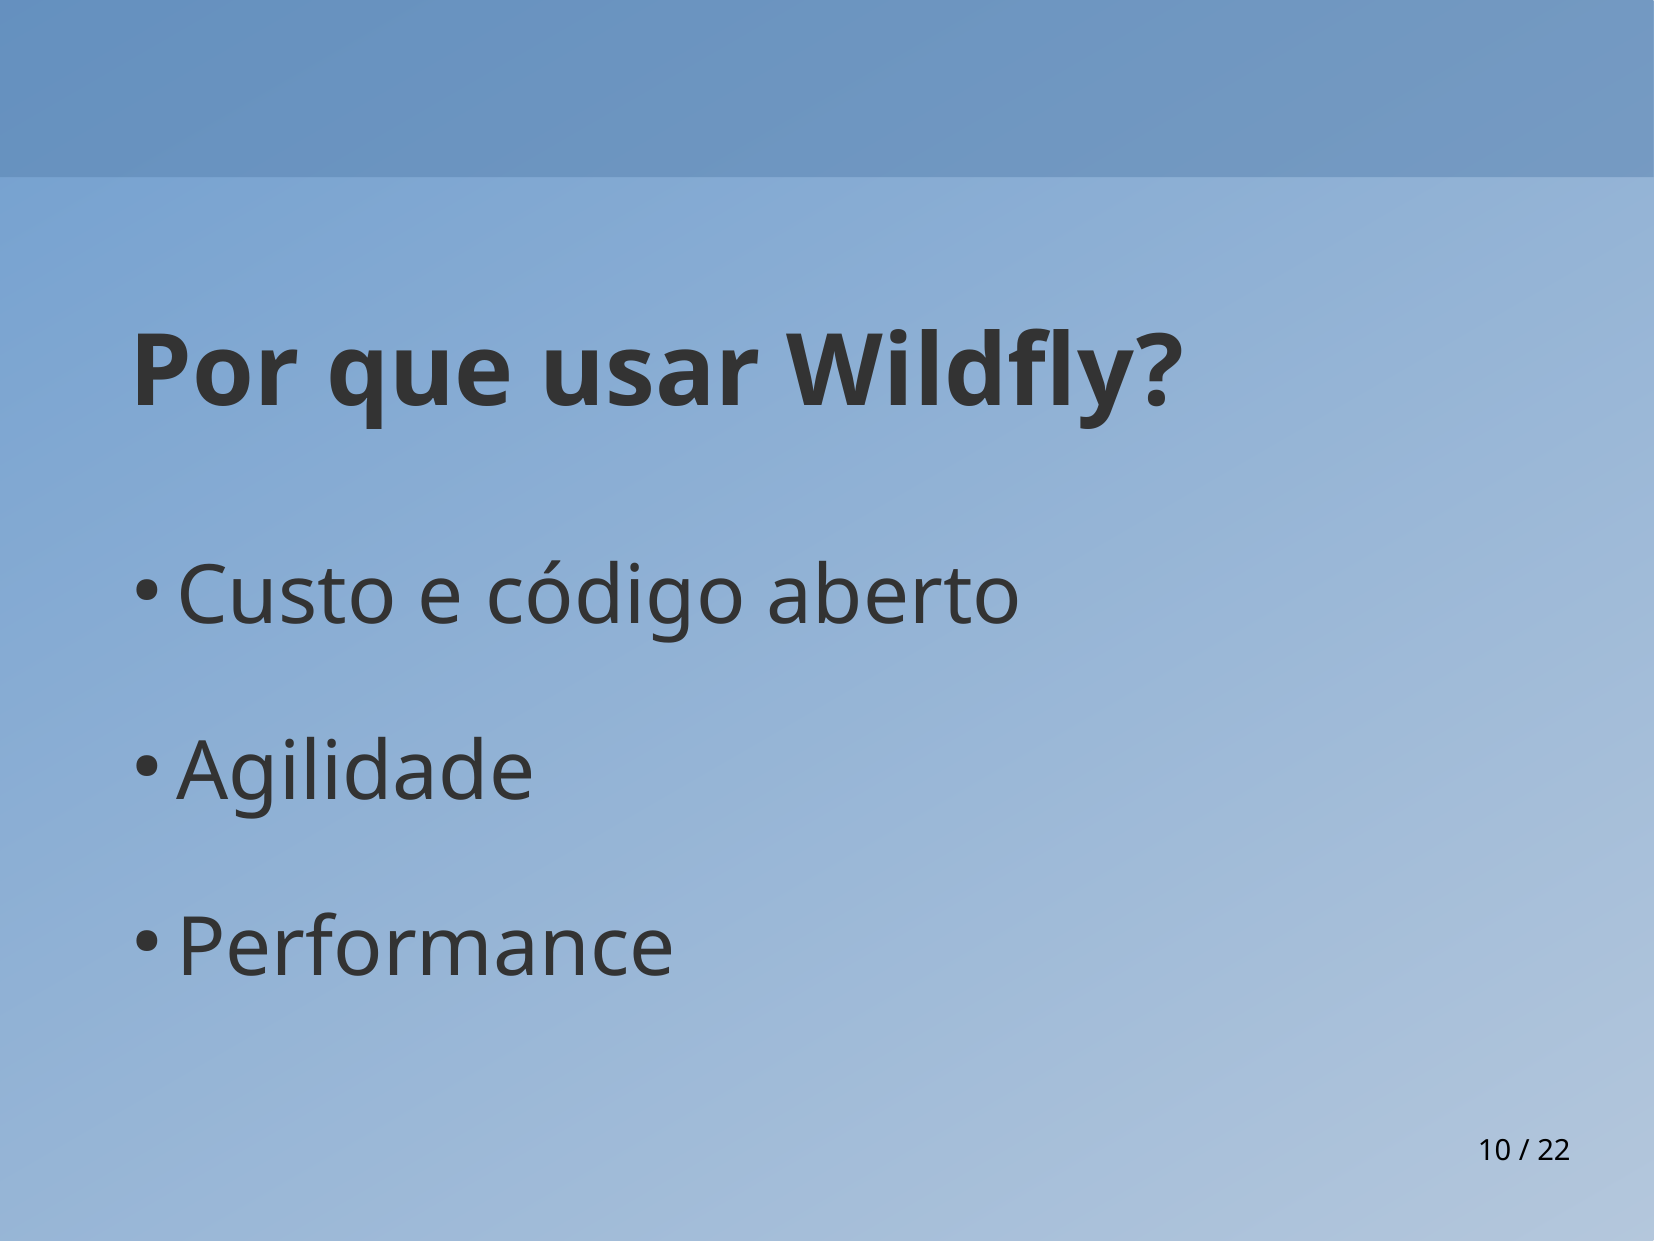

# Por que usar Wildfly?
Custo e código aberto
Agilidade
Performance
10